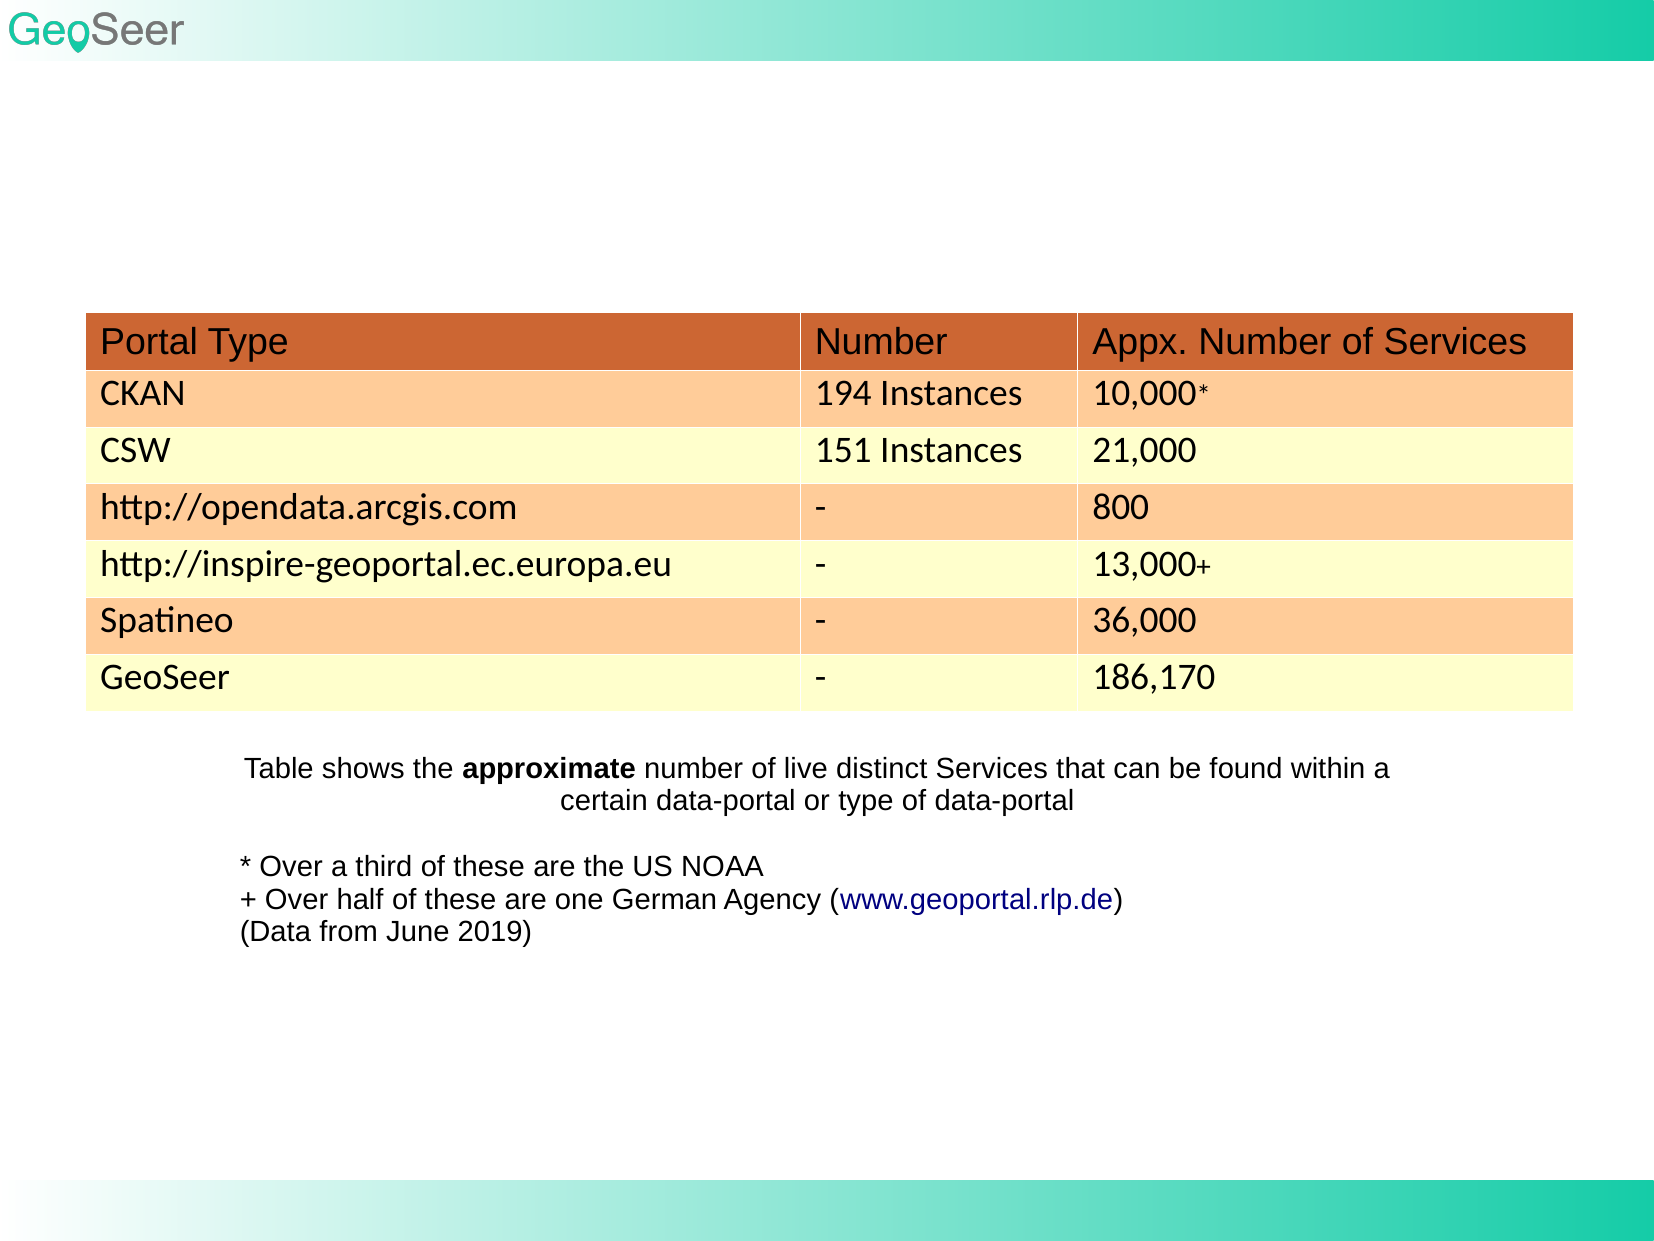

| Portal Type | Number | Appx. Number of Services |
| --- | --- | --- |
| CKAN | 194 Instances | 10,000\* |
| CSW | 151 Instances | 21,000 |
| http://opendata.arcgis.com | - | 800 |
| http://inspire-geoportal.ec.europa.eu | - | 13,000+ |
| Spatineo | - | 36,000 |
| GeoSeer | - | 186,170 |
Table shows the approximate number of live distinct Services that can be found within a certain data-portal or type of data-portal
* Over a third of these are the US NOAA
+ Over half of these are one German Agency (www.geoportal.rlp.de)
(Data from June 2019)